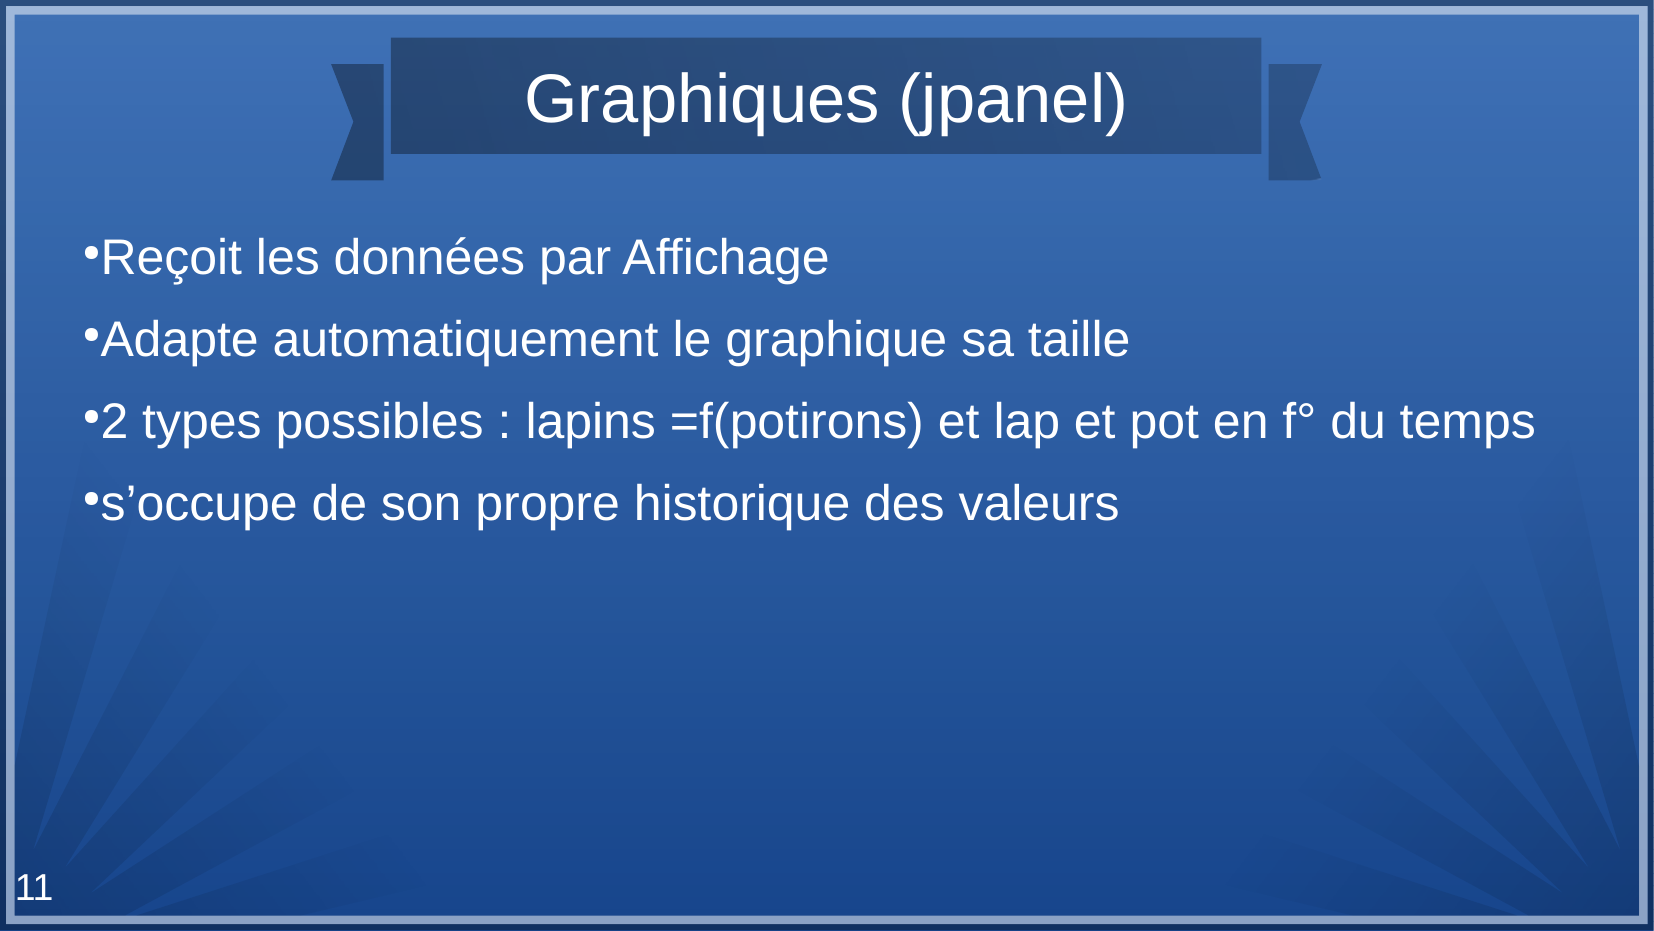

# Graphiques (jpanel)
Reçoit les données par Affichage
Adapte automatiquement le graphique sa taille
2 types possibles : lapins =f(potirons) et lap et pot en f° du temps
s’occupe de son propre historique des valeurs